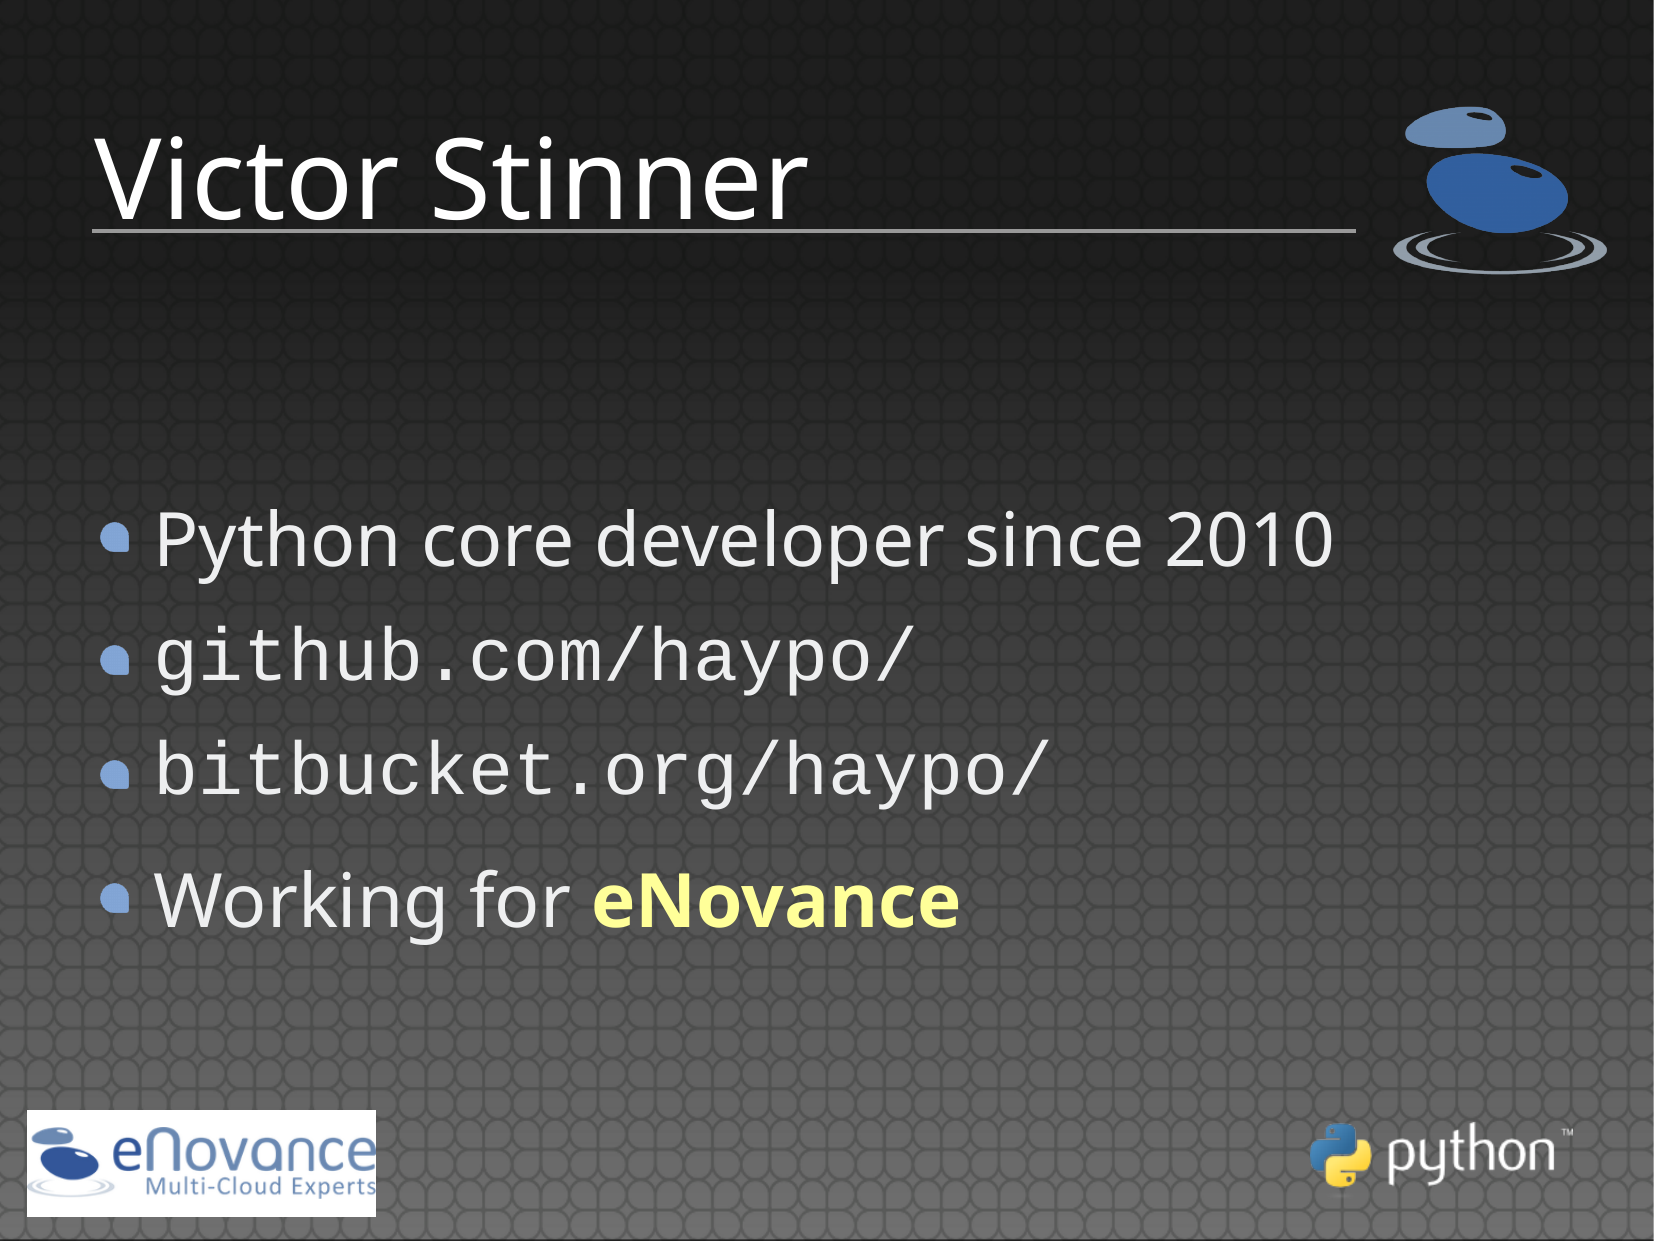

Victor Stinner
# Python core developer since 2010
github.com/haypo/
bitbucket.org/haypo/
Working for eNovance